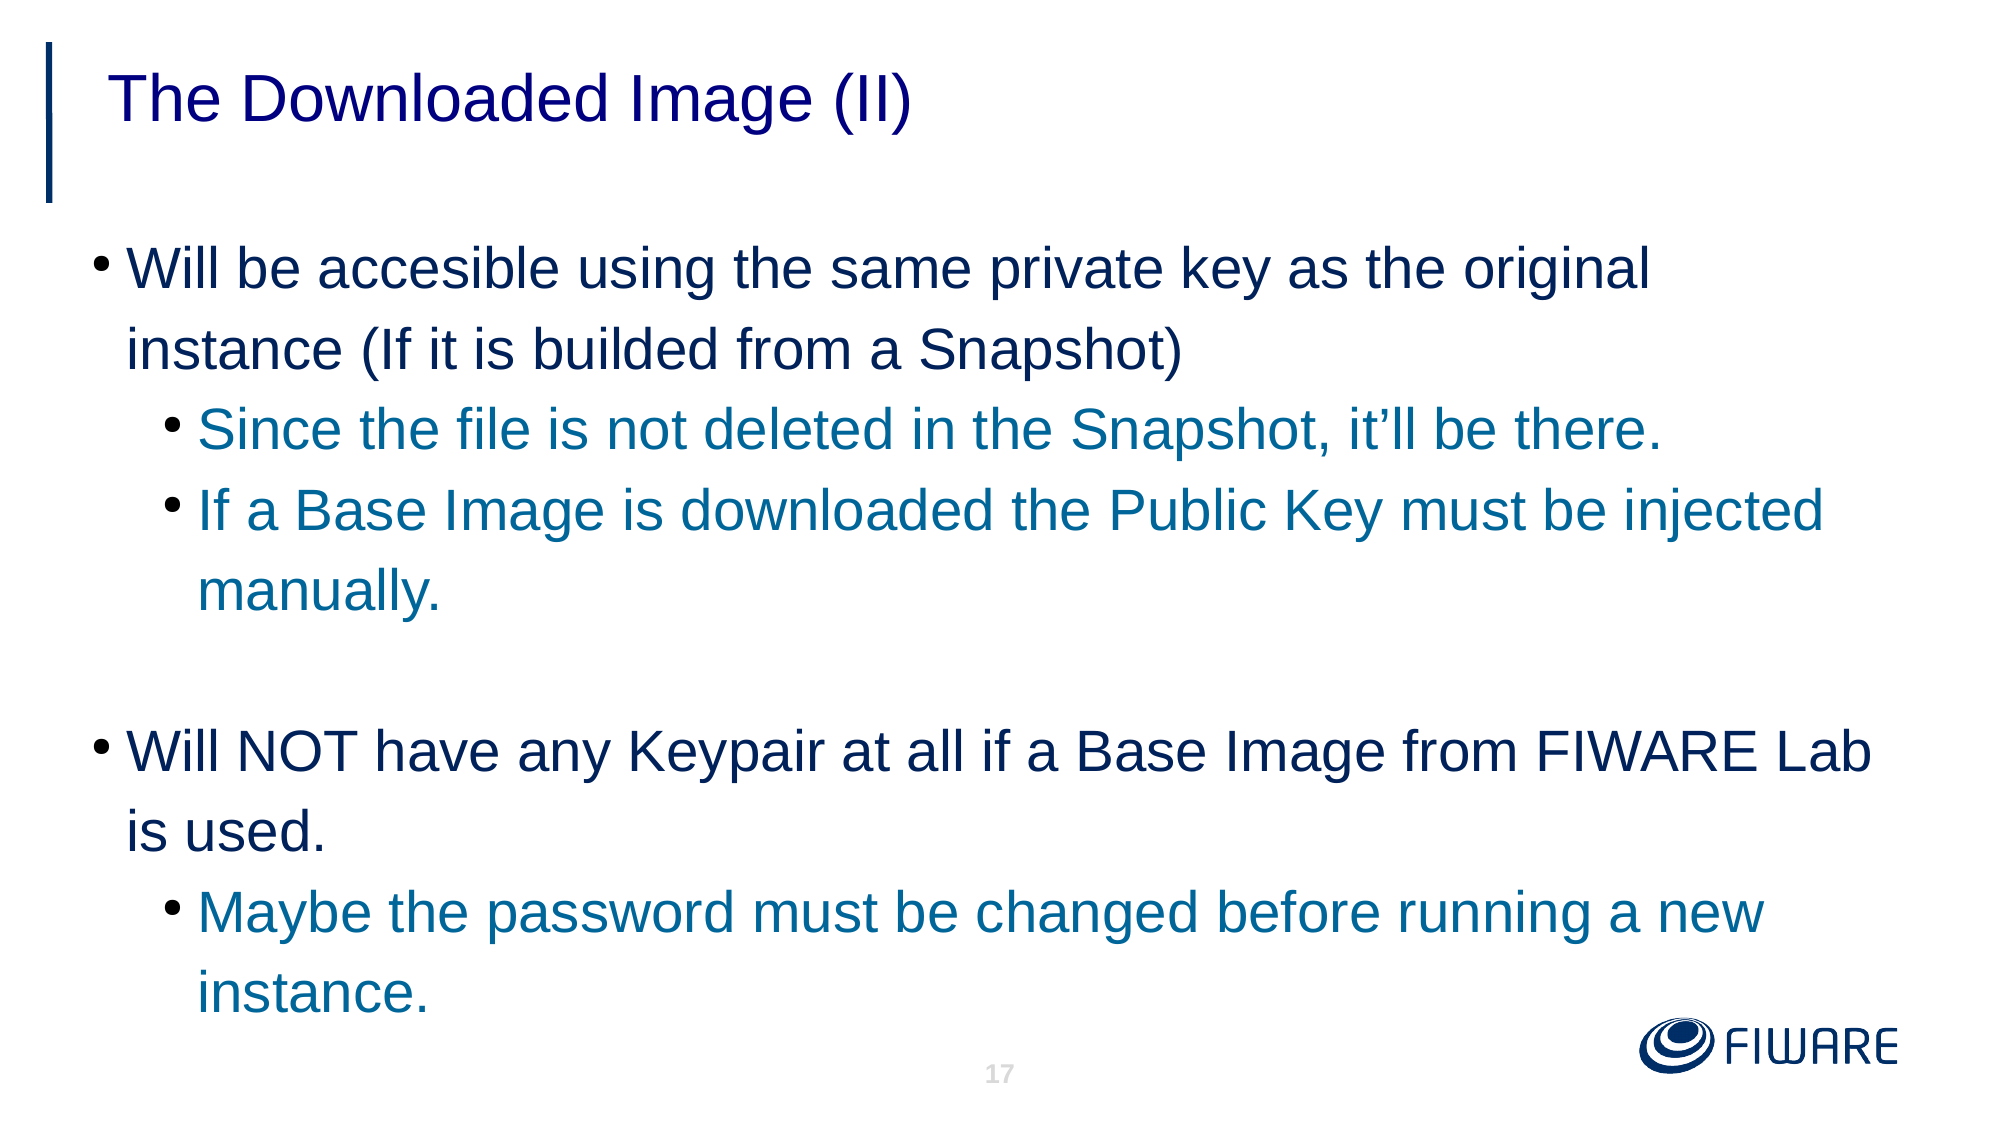

# The Downloaded Image (II)
Will be accesible using the same private key as the original instance (If it is builded from a Snapshot)
Since the file is not deleted in the Snapshot, it’ll be there.
If a Base Image is downloaded the Public Key must be injected manually.
Will NOT have any Keypair at all if a Base Image from FIWARE Lab is used.
Maybe the password must be changed before running a new instance.